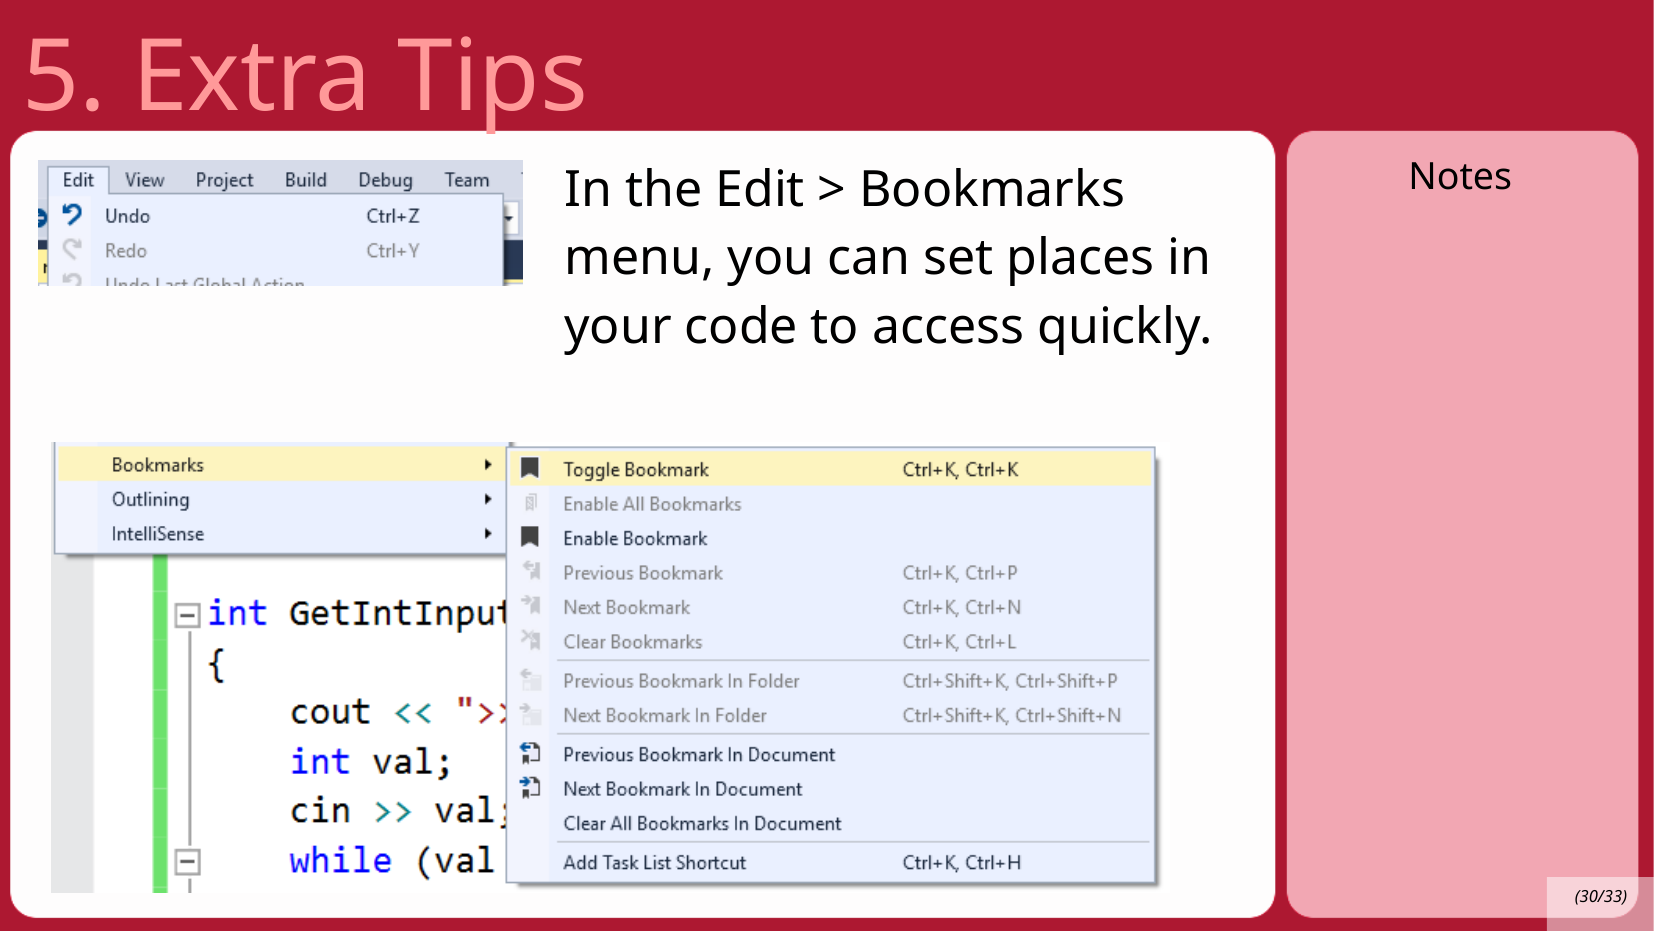

# 5. Extra Tips
Notes
In the Edit > Bookmarks menu, you can set places in your code to access quickly.